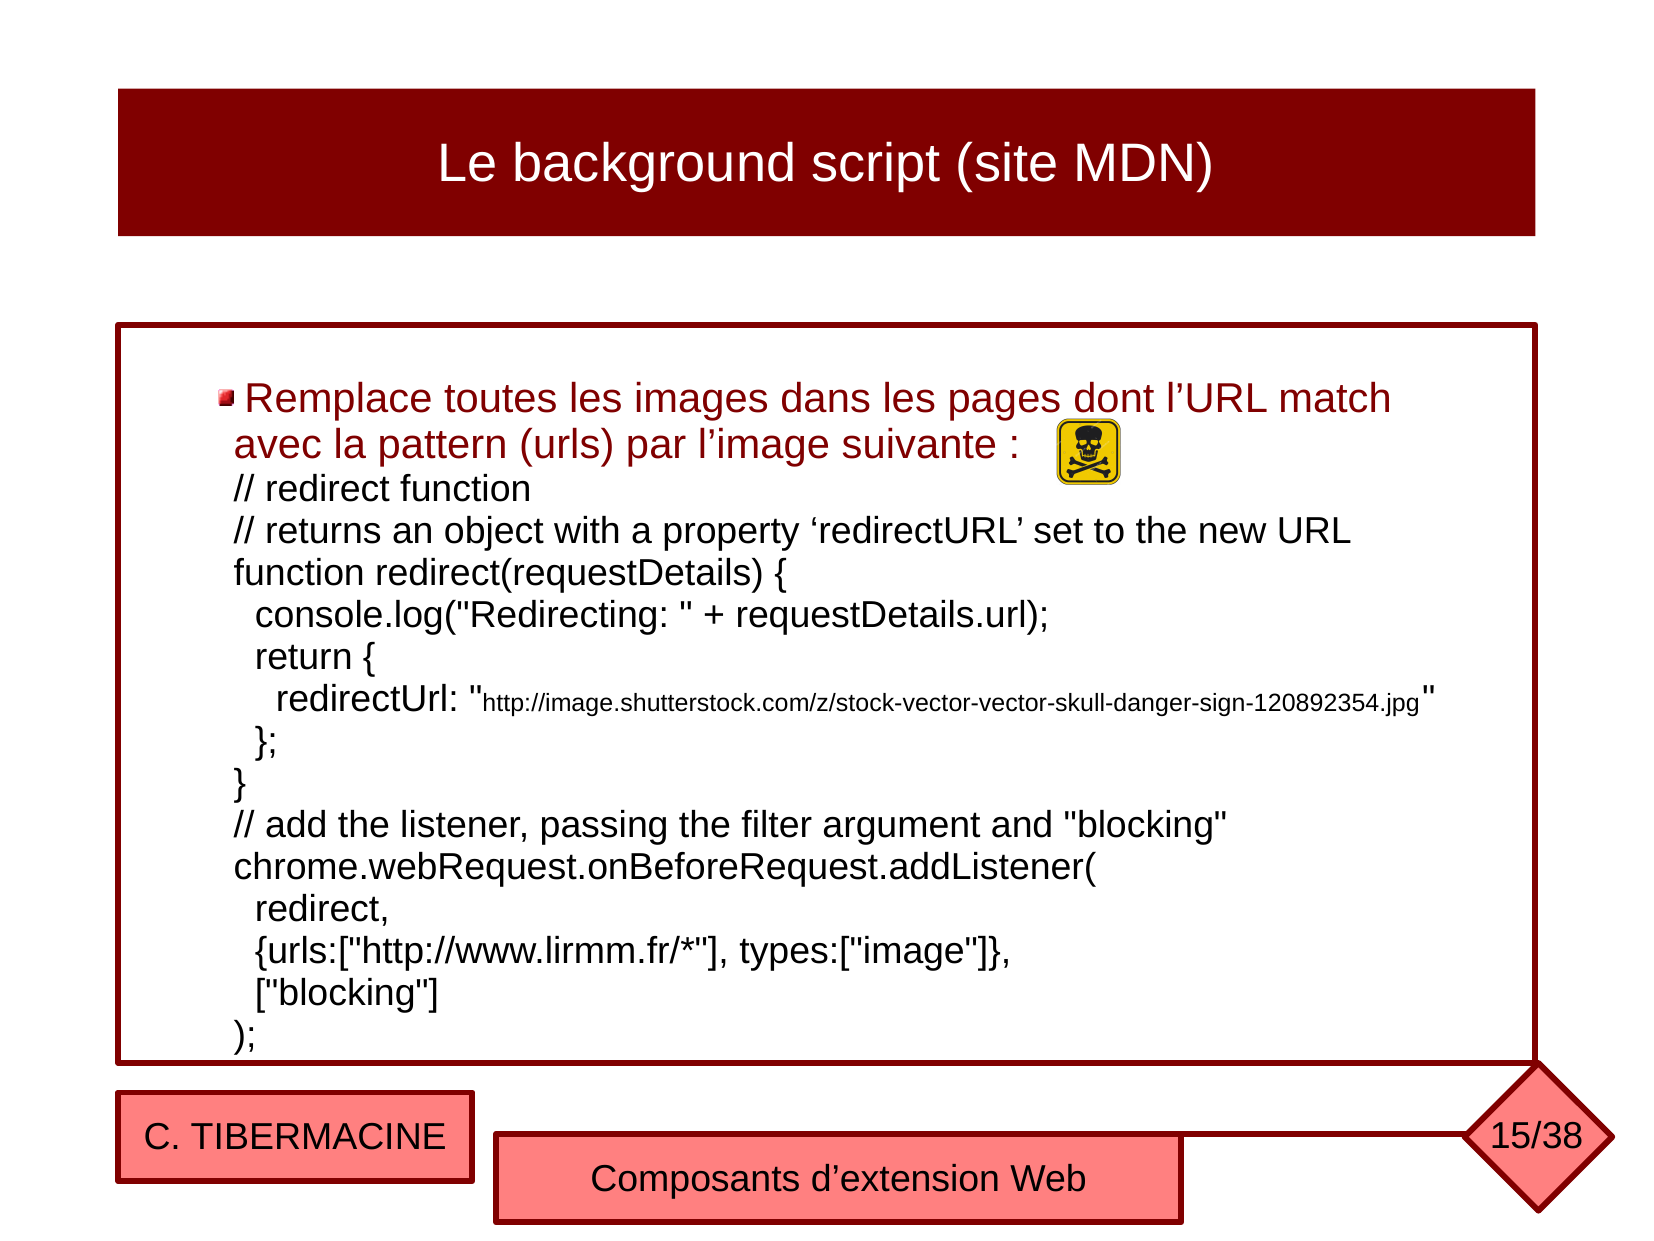

Le background script (site MDN)
 Remplace toutes les images dans les pages dont l’URL match
avec la pattern (urls) par l’image suivante :
// redirect function
// returns an object with a property ‘redirectURL’ set to the new URL
function redirect(requestDetails) {
 console.log("Redirecting: " + requestDetails.url);
 return {
 redirectUrl: "http://image.shutterstock.com/z/stock-vector-vector-skull-danger-sign-120892354.jpg"
 };
}
// add the listener, passing the filter argument and "blocking"
chrome.webRequest.onBeforeRequest.addListener(
 redirect,
 {urls:["http://www.lirmm.fr/*"], types:["image"]},
 ["blocking"]
);
C. TIBERMACINE
Composants d’extension Web